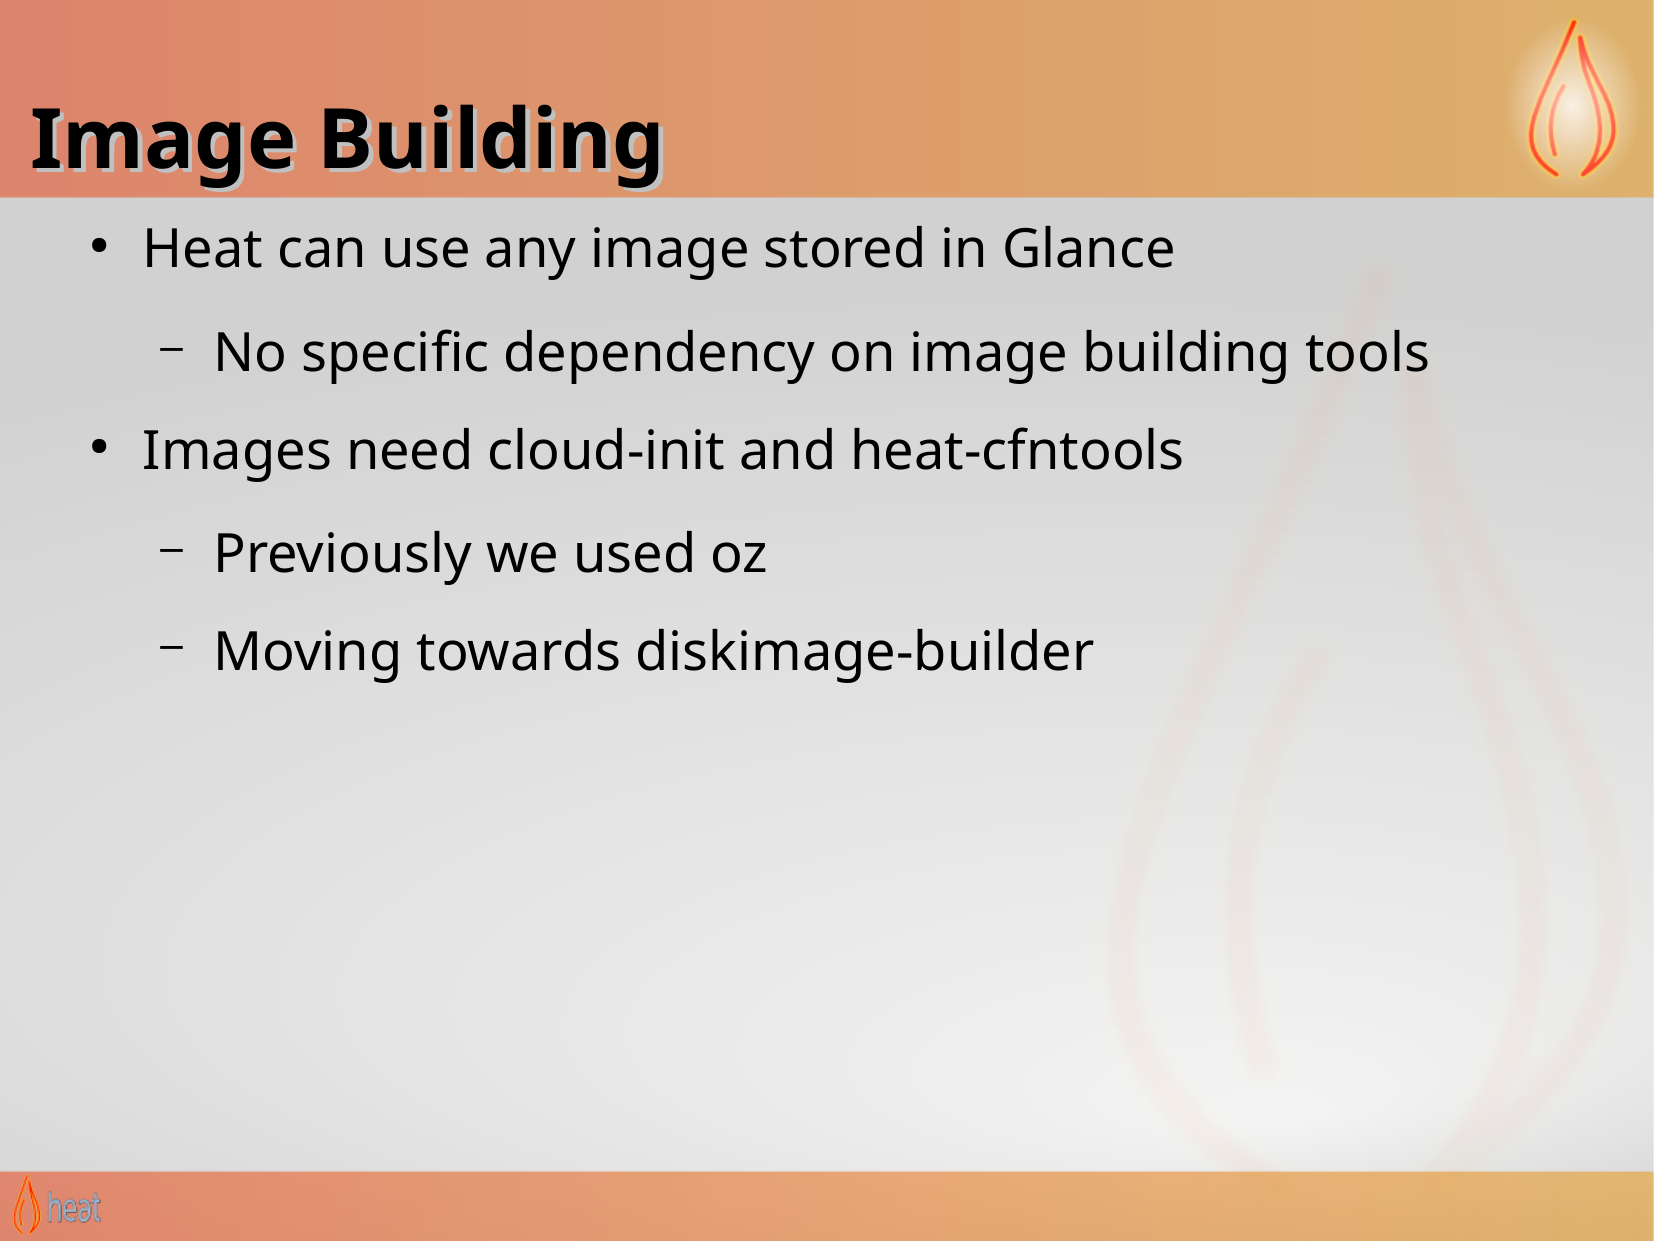

# Image Building
Heat can use any image stored in Glance
No specific dependency on image building tools
Images need cloud-init and heat-cfntools
Previously we used oz
Moving towards diskimage-builder